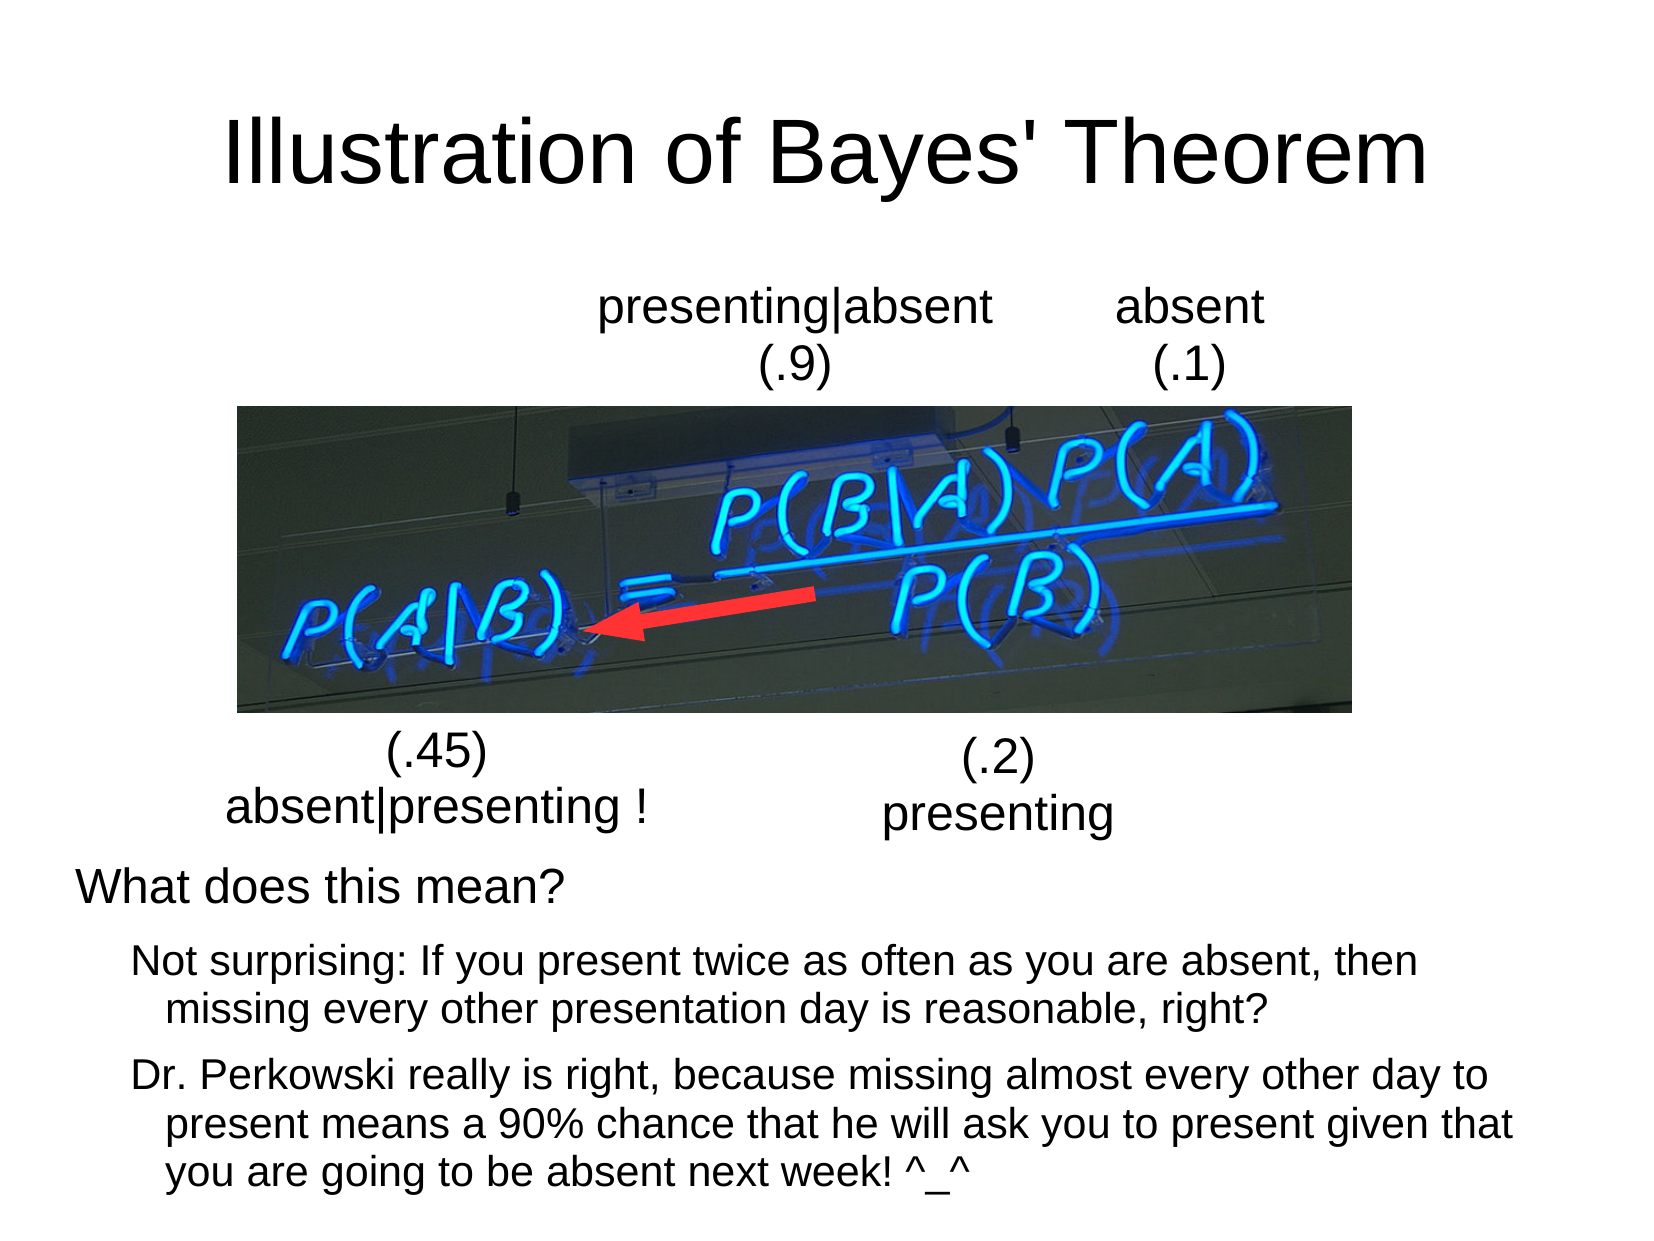

# Illustration of Bayes' Theorem
presenting|absent
(.9)
absent
(.1)
(.45)
absent|presenting !
(.2)
presenting
What does this mean?
Not surprising: If you present twice as often as you are absent, then missing every other presentation day is reasonable, right?
Dr. Perkowski really is right, because missing almost every other day to present means a 90% chance that he will ask you to present given that you are going to be absent next week! ^_^